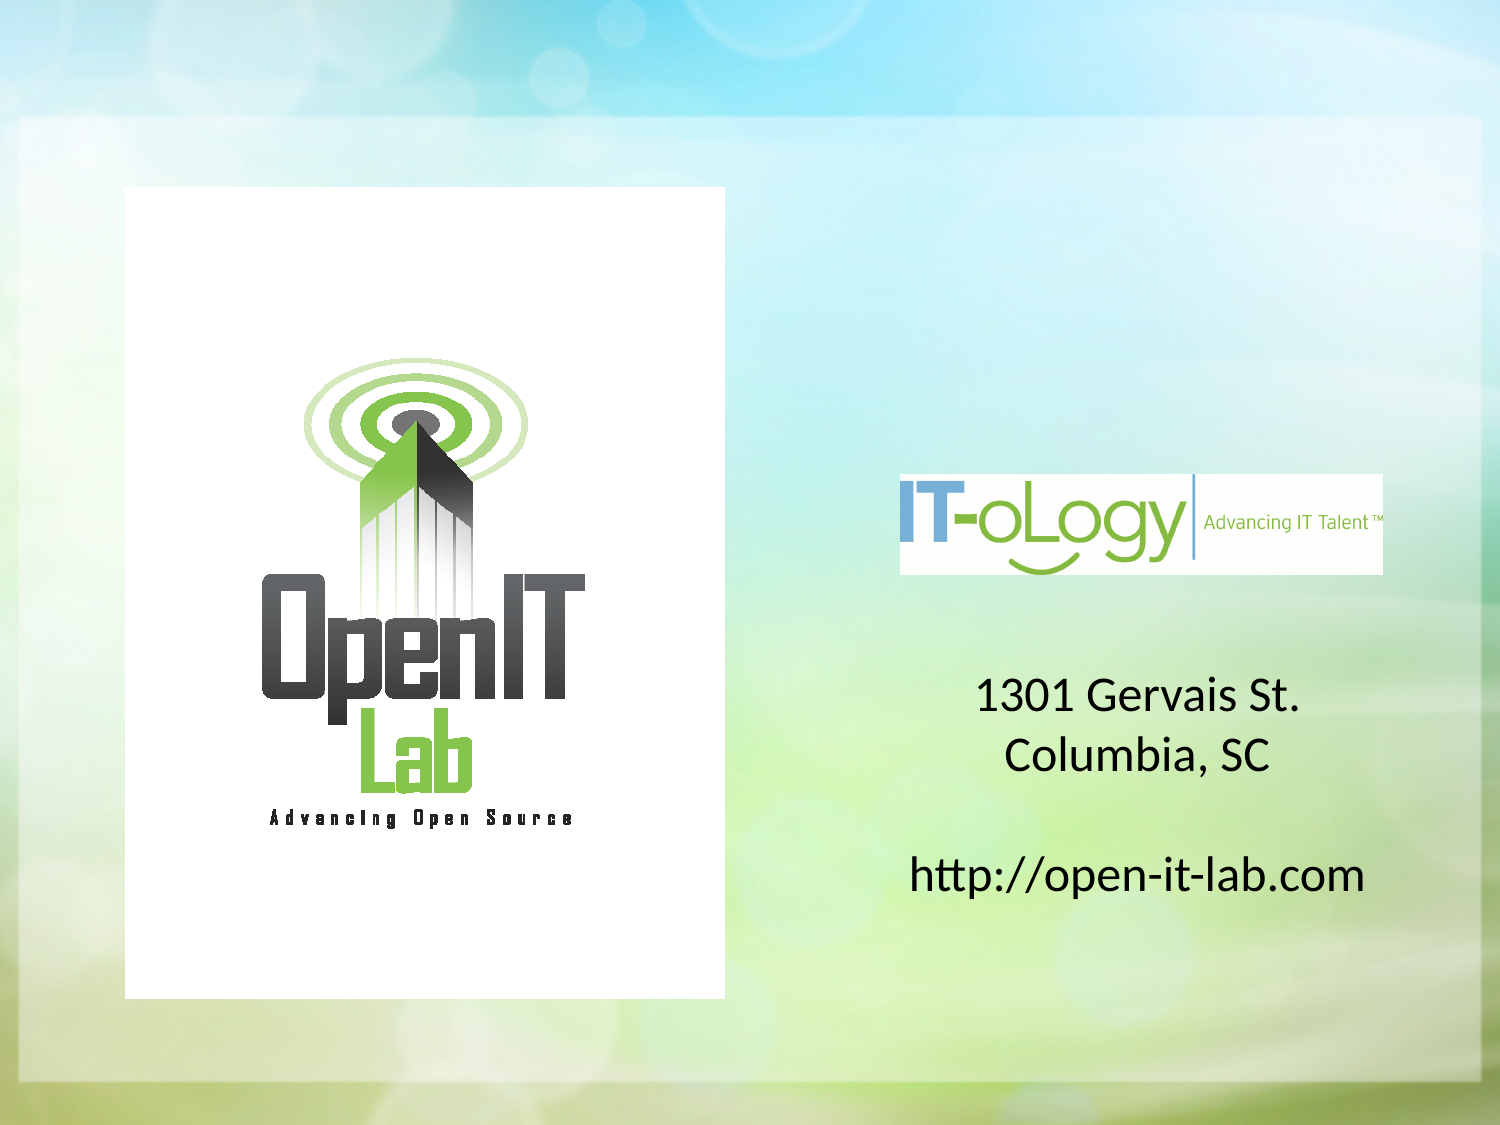

# 1301 Gervais St. Columbia, SC http://open-it-lab.com